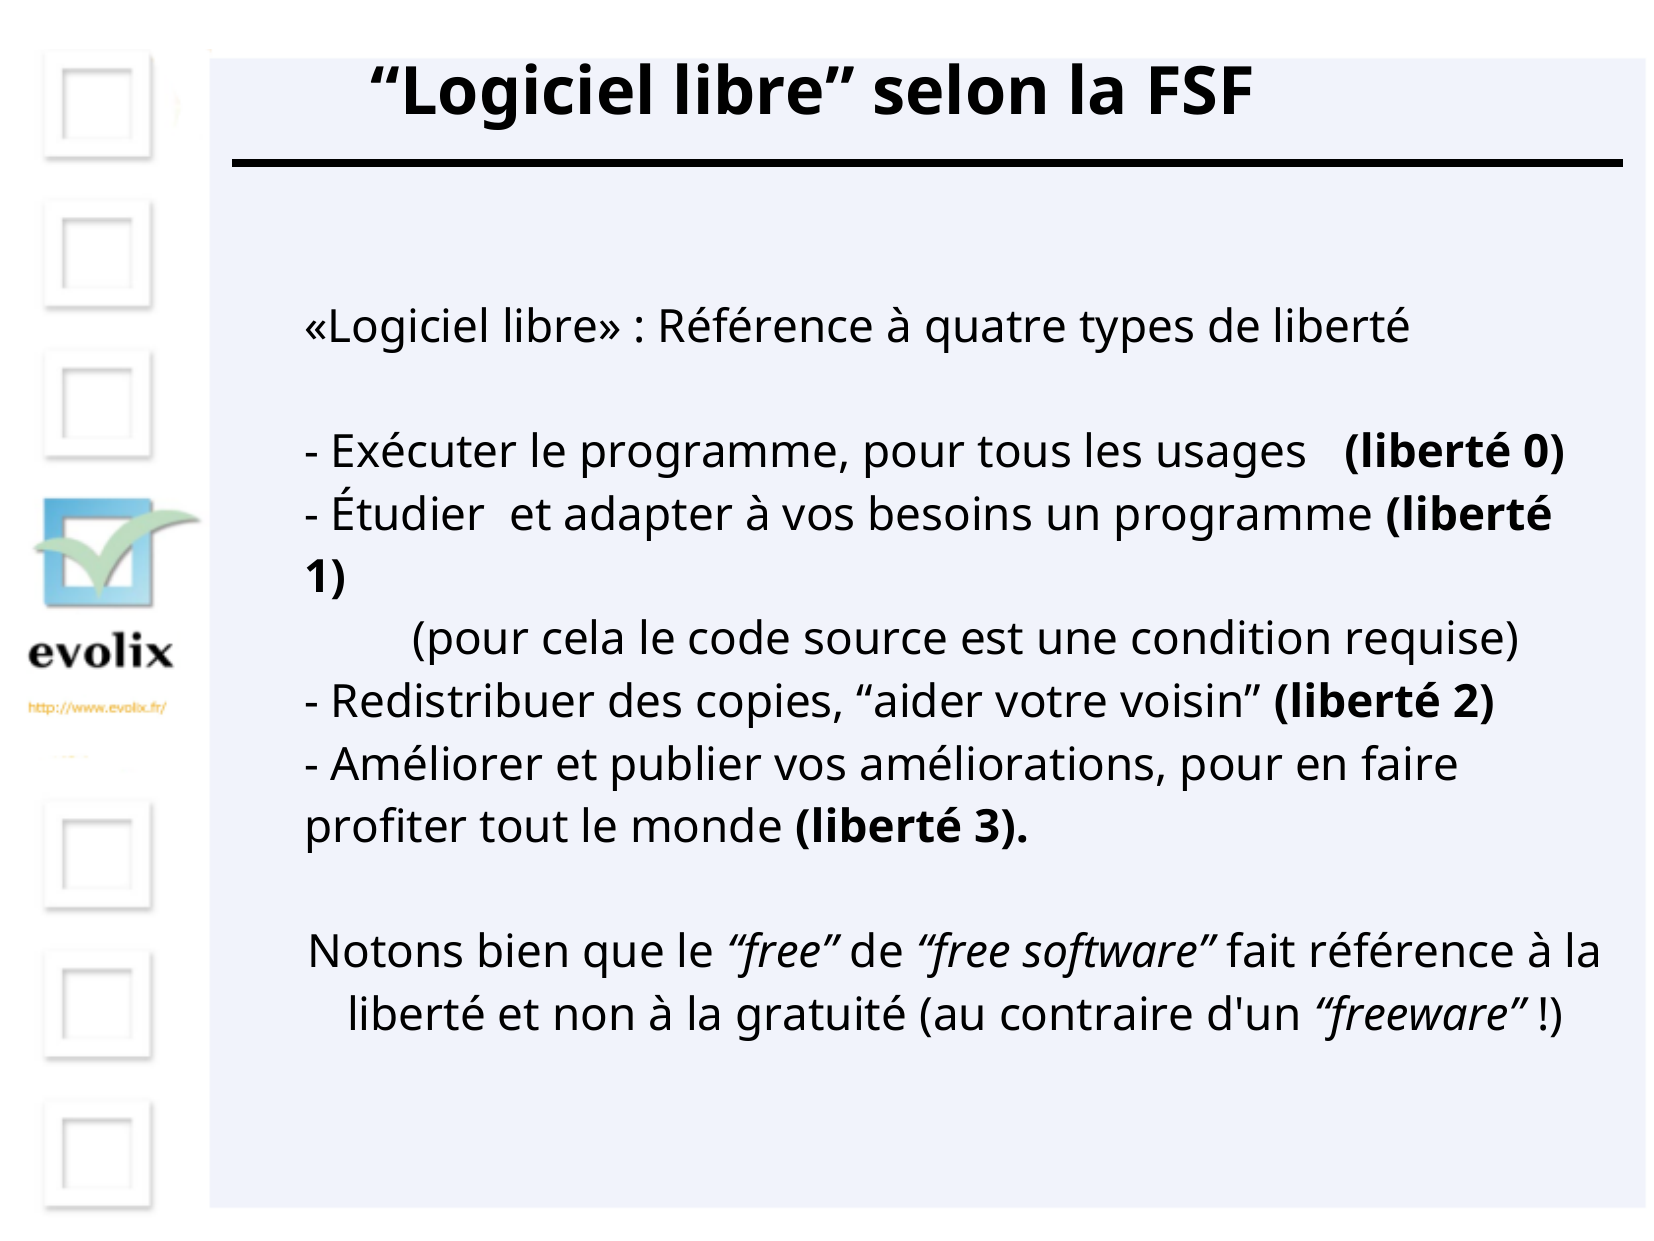

# “Logiciel libre” selon la FSF
«Logiciel libre» : Référence à quatre types de liberté
- Exécuter le programme, pour tous les usages (liberté 0)
- Étudier et adapter à vos besoins un programme (liberté 1)
 (pour cela le code source est une condition requise)
- Redistribuer des copies, “aider votre voisin” (liberté 2)
- Améliorer et publier vos améliorations, pour en faire profiter tout le monde (liberté 3).
Notons bien que le “free” de “free software” fait référence à la liberté et non à la gratuité (au contraire d'un “freeware” !)